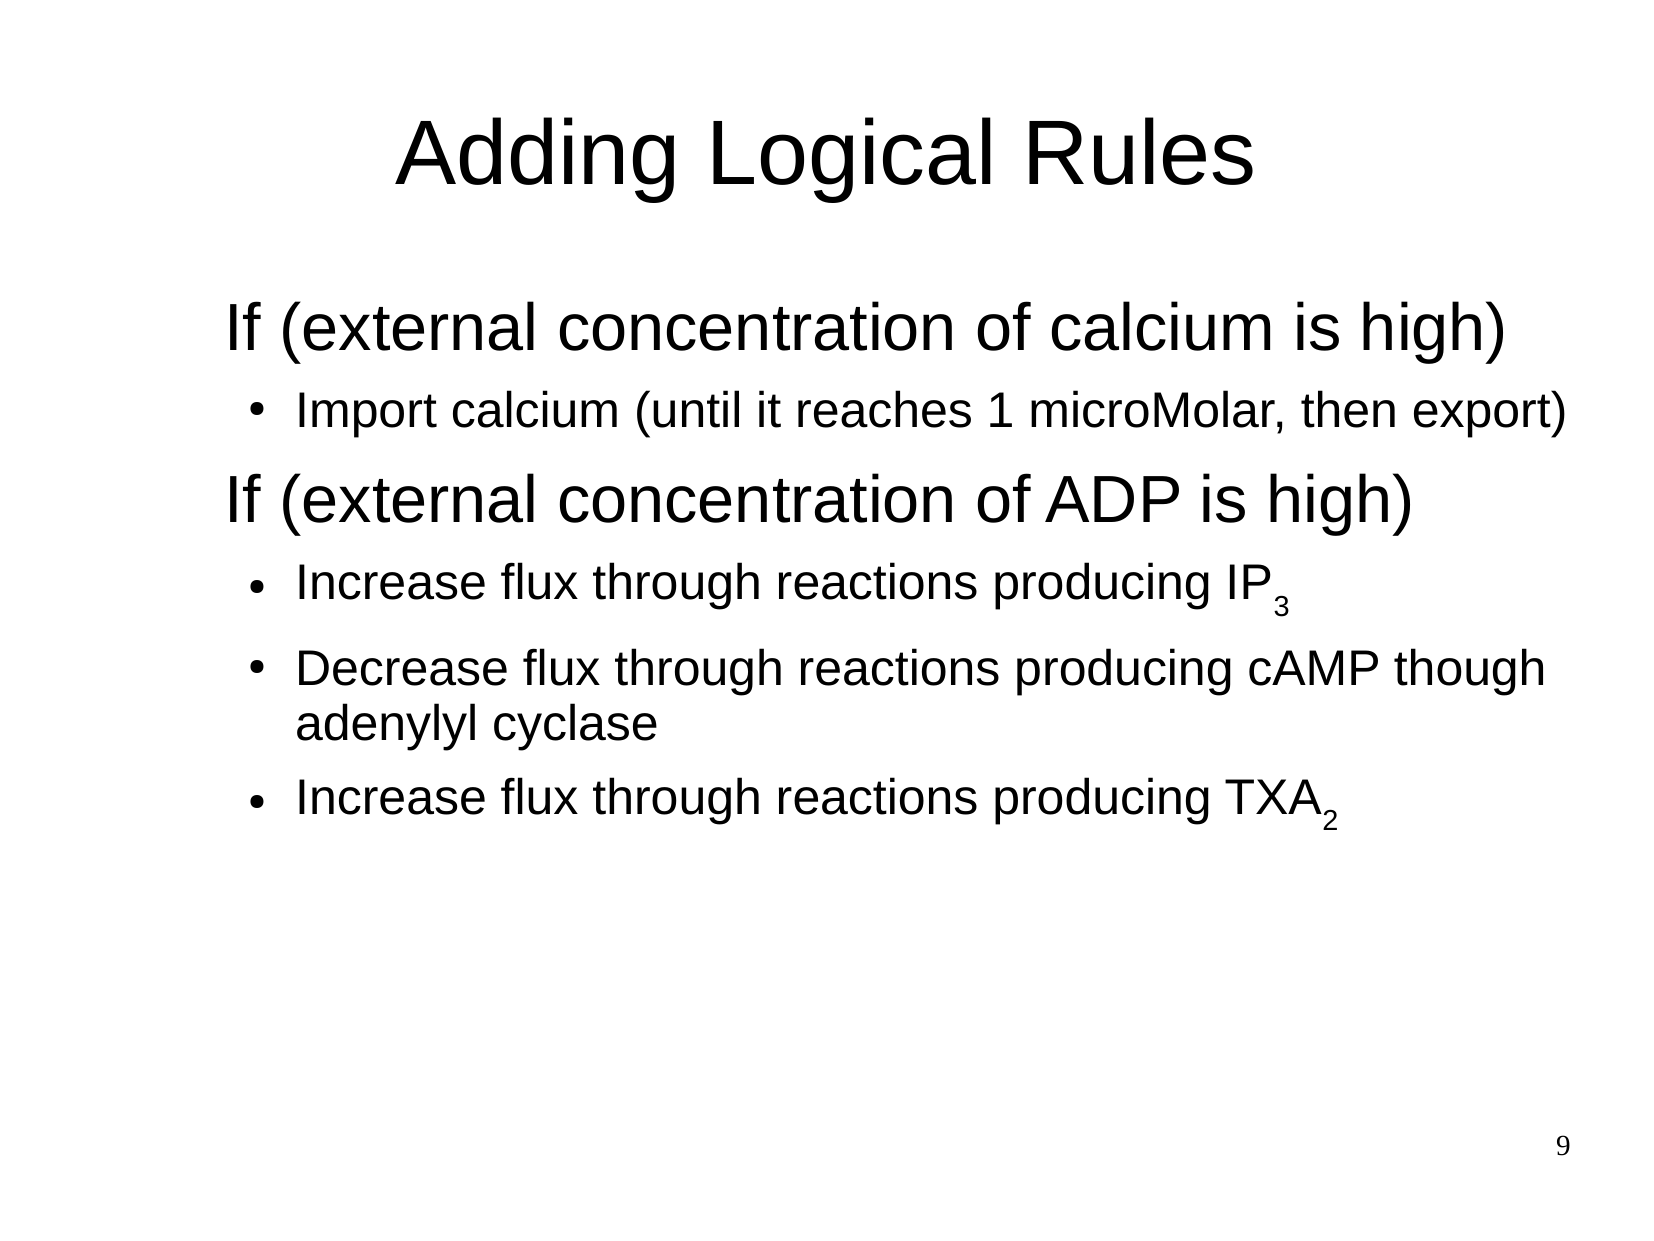

Adding Logical Rules
# If (external concentration of calcium is high)
Import calcium (until it reaches 1 microMolar, then export)
If (external concentration of ADP is high)
Increase flux through reactions producing IP3
Decrease flux through reactions producing cAMP though adenylyl cyclase
Increase flux through reactions producing TXA2
9